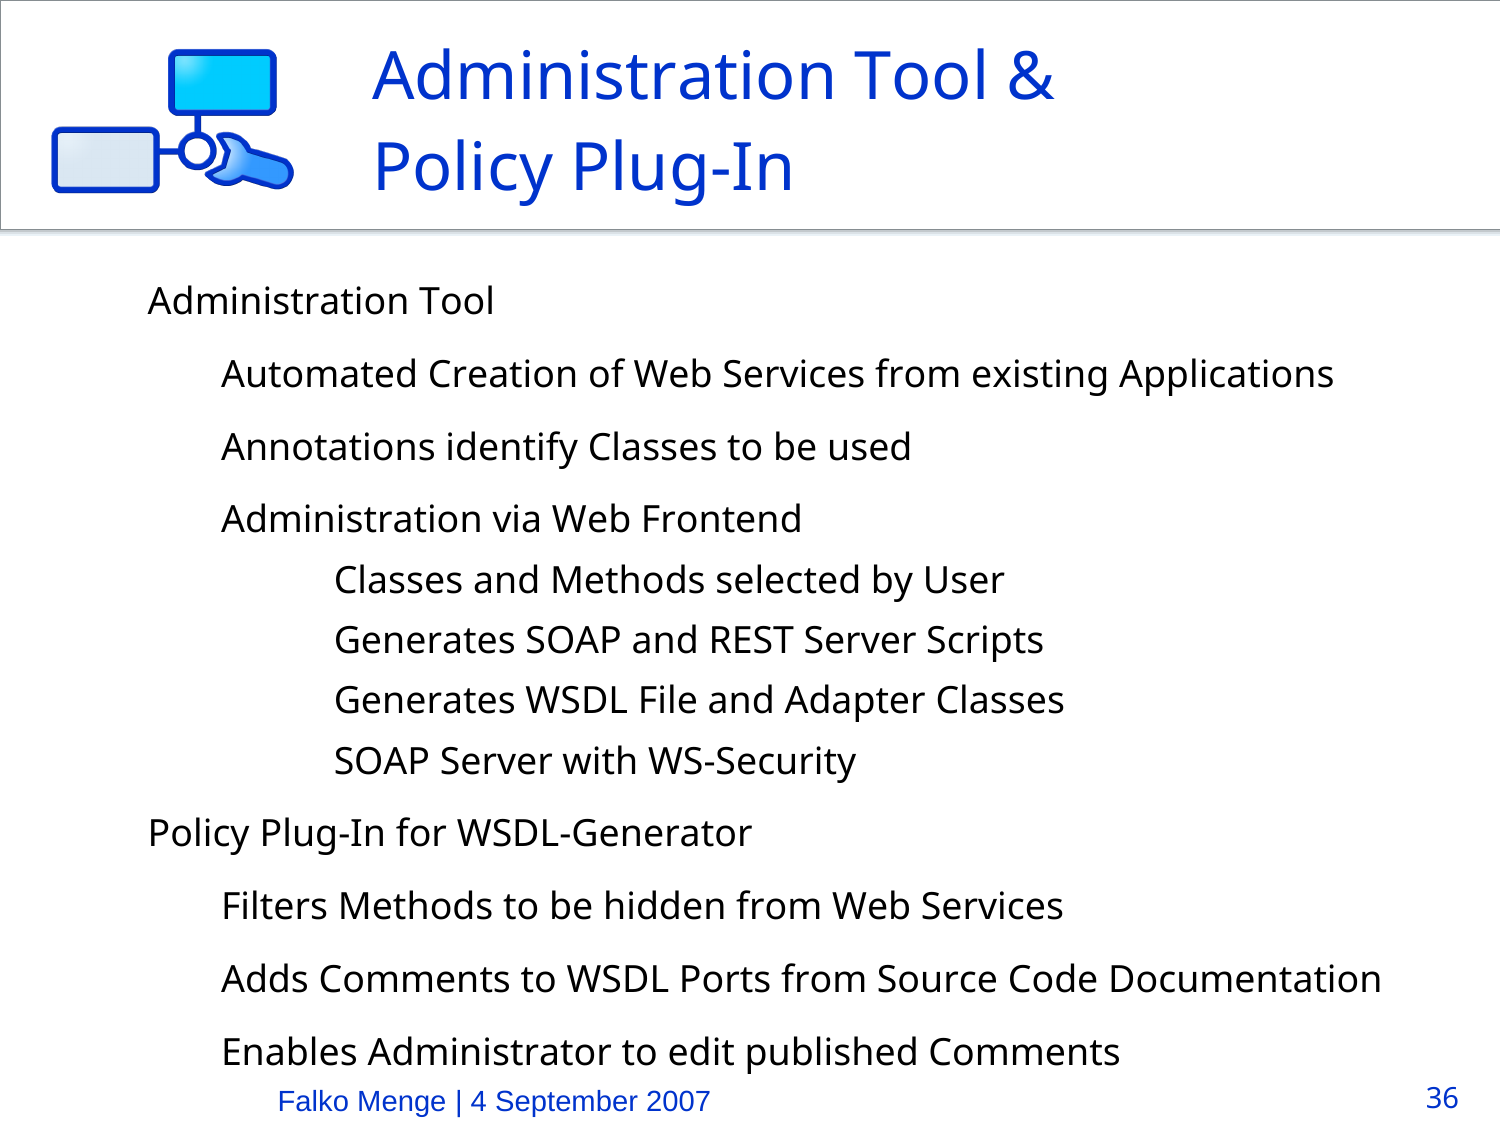

# Administration Tool & Policy Plug-In
Administration Tool
Automated Creation of Web Services from existing Applications
Annotations identify Classes to be used
Administration via Web Frontend
 Classes and Methods selected by User
 Generates SOAP and REST Server Scripts
 Generates WSDL File and Adapter Classes
 SOAP Server with WS-Security
Policy Plug-In for WSDL-Generator
Filters Methods to be hidden from Web Services
Adds Comments to WSDL Ports from Source Code Documentation
Enables Administrator to edit published Comments
Falko Menge
36